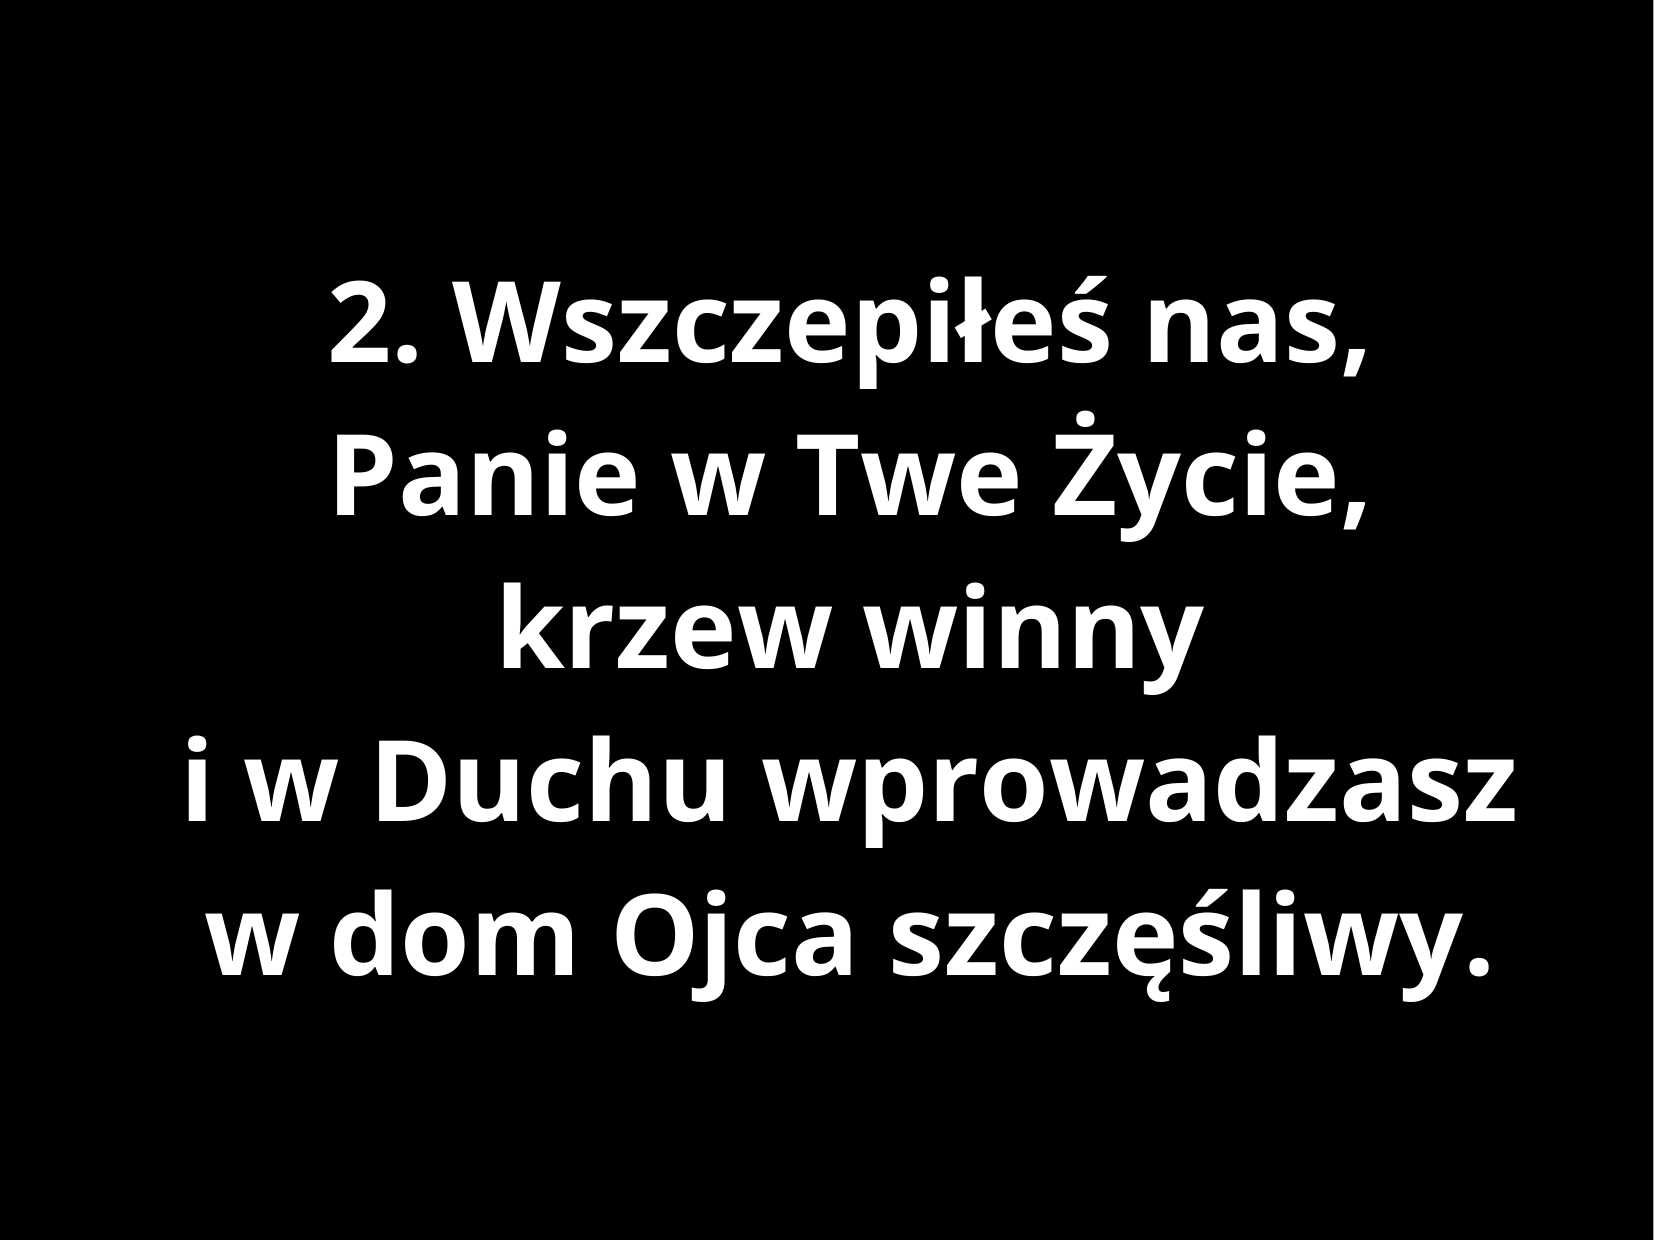

# 2. Wszczepiłeś nas,
Panie w Twe Życie,
krzew winny
i w Duchu wprowadzasz
w dom Ojca szczęśliwy.